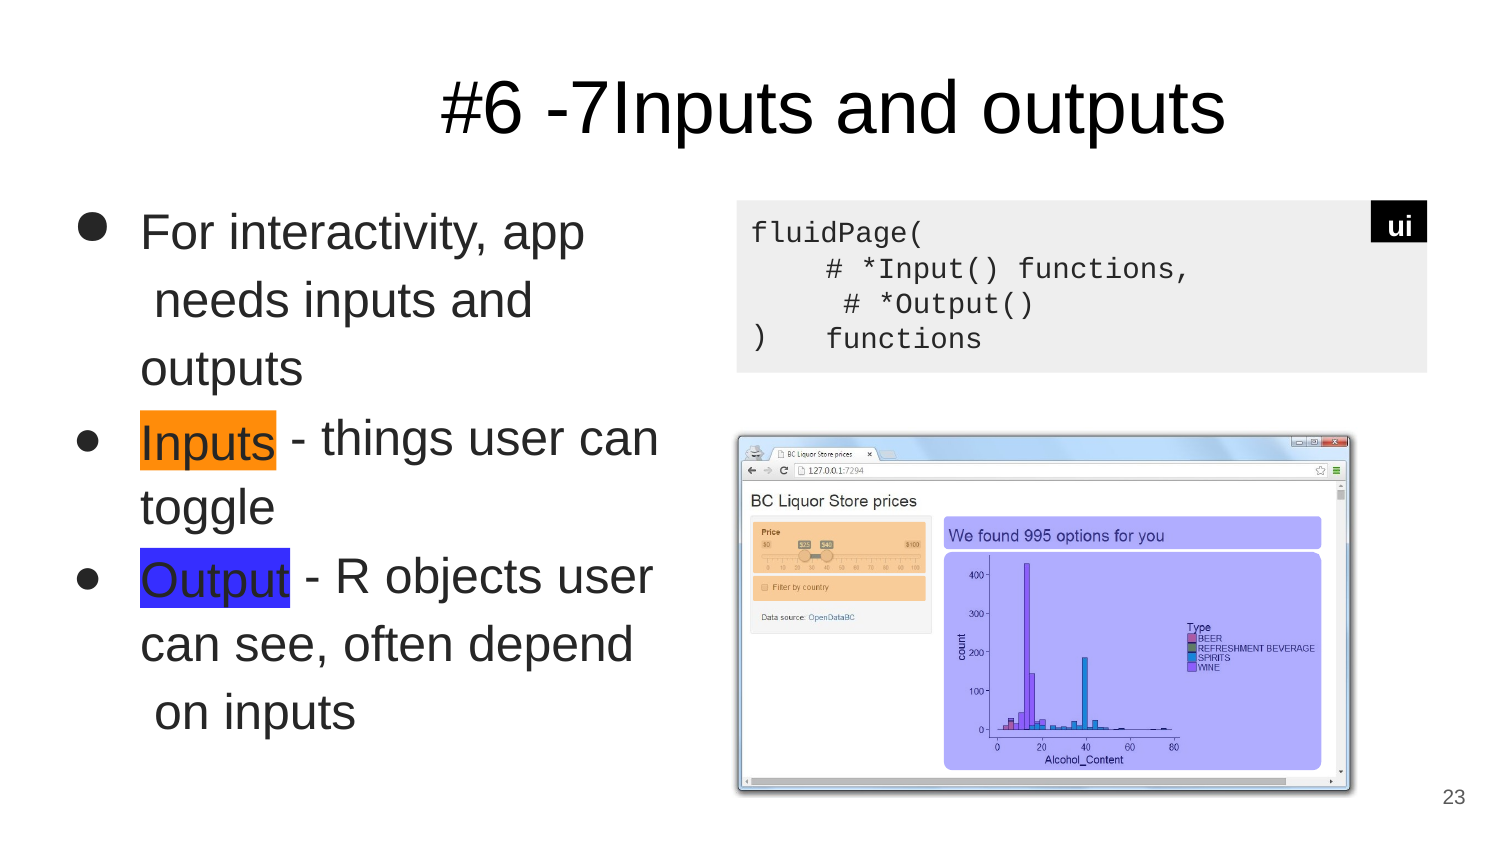

# #6 -7Inputs and outputs
For interactivity, app needs inputs and outputs
ui
fluidPage(
# *Input() functions, # *Output() functions
)
●
- things user can
Inputs
toggle
●
- R objects user
Output
can see, often depend on inputs